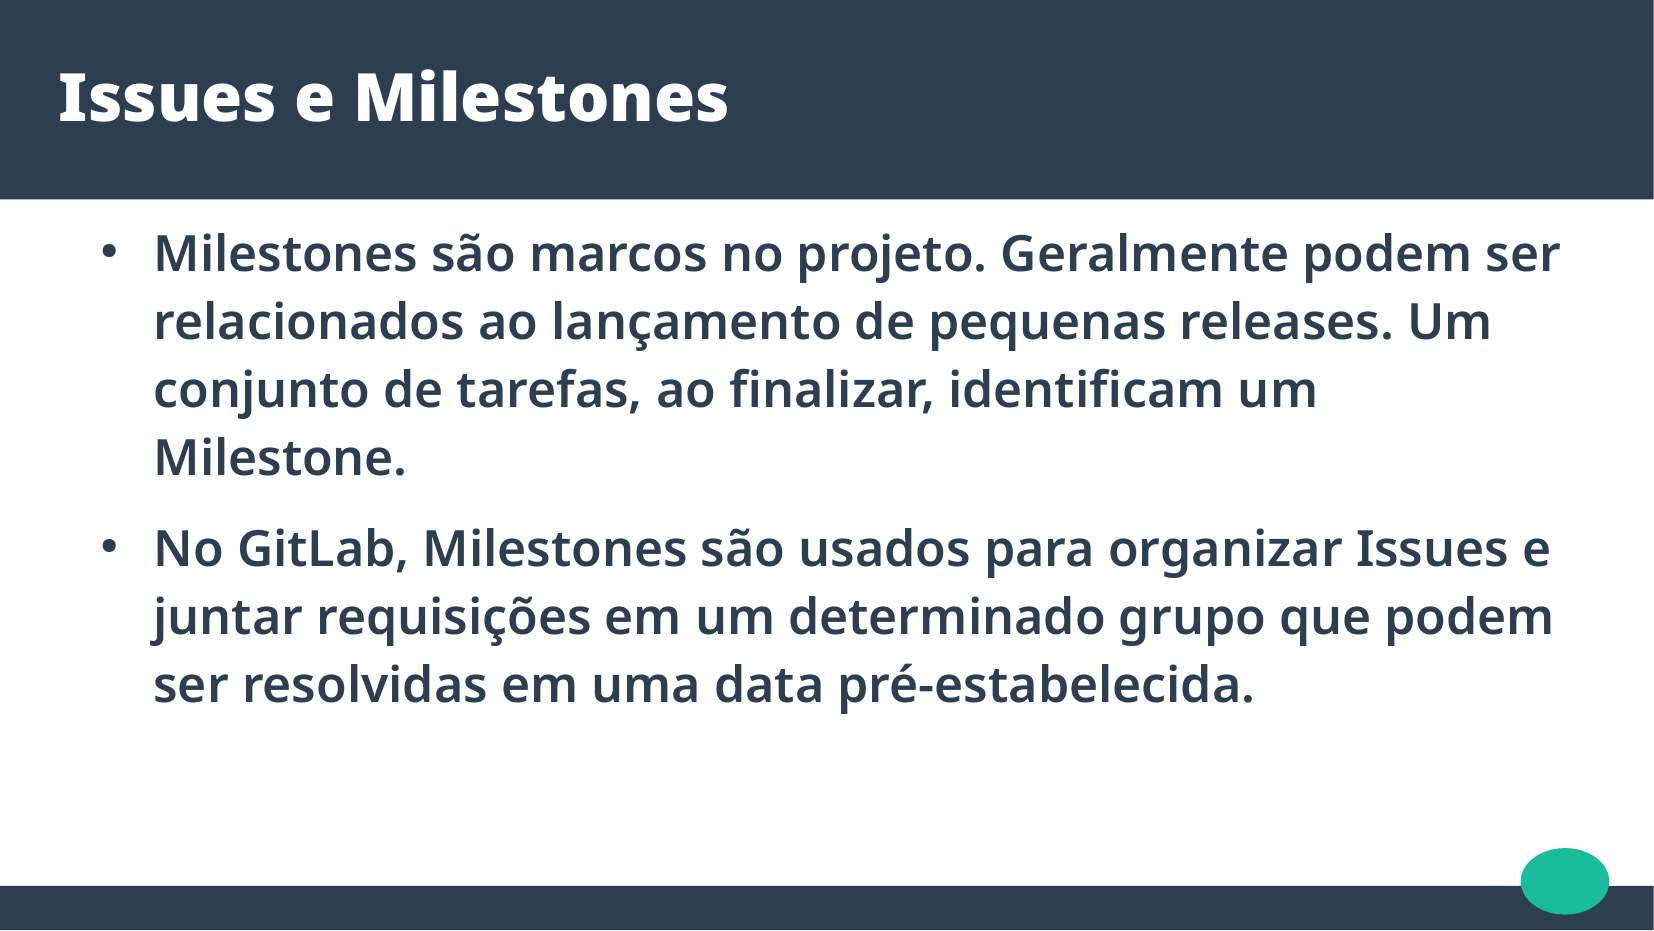

# Issues e Milestones
Milestones são marcos no projeto. Geralmente podem ser relacionados ao lançamento de pequenas releases. Um conjunto de tarefas, ao finalizar, identificam um Milestone.
No GitLab, Milestones são usados para organizar Issues e juntar requisições em um determinado grupo que podem ser resolvidas em uma data pré-estabelecida.